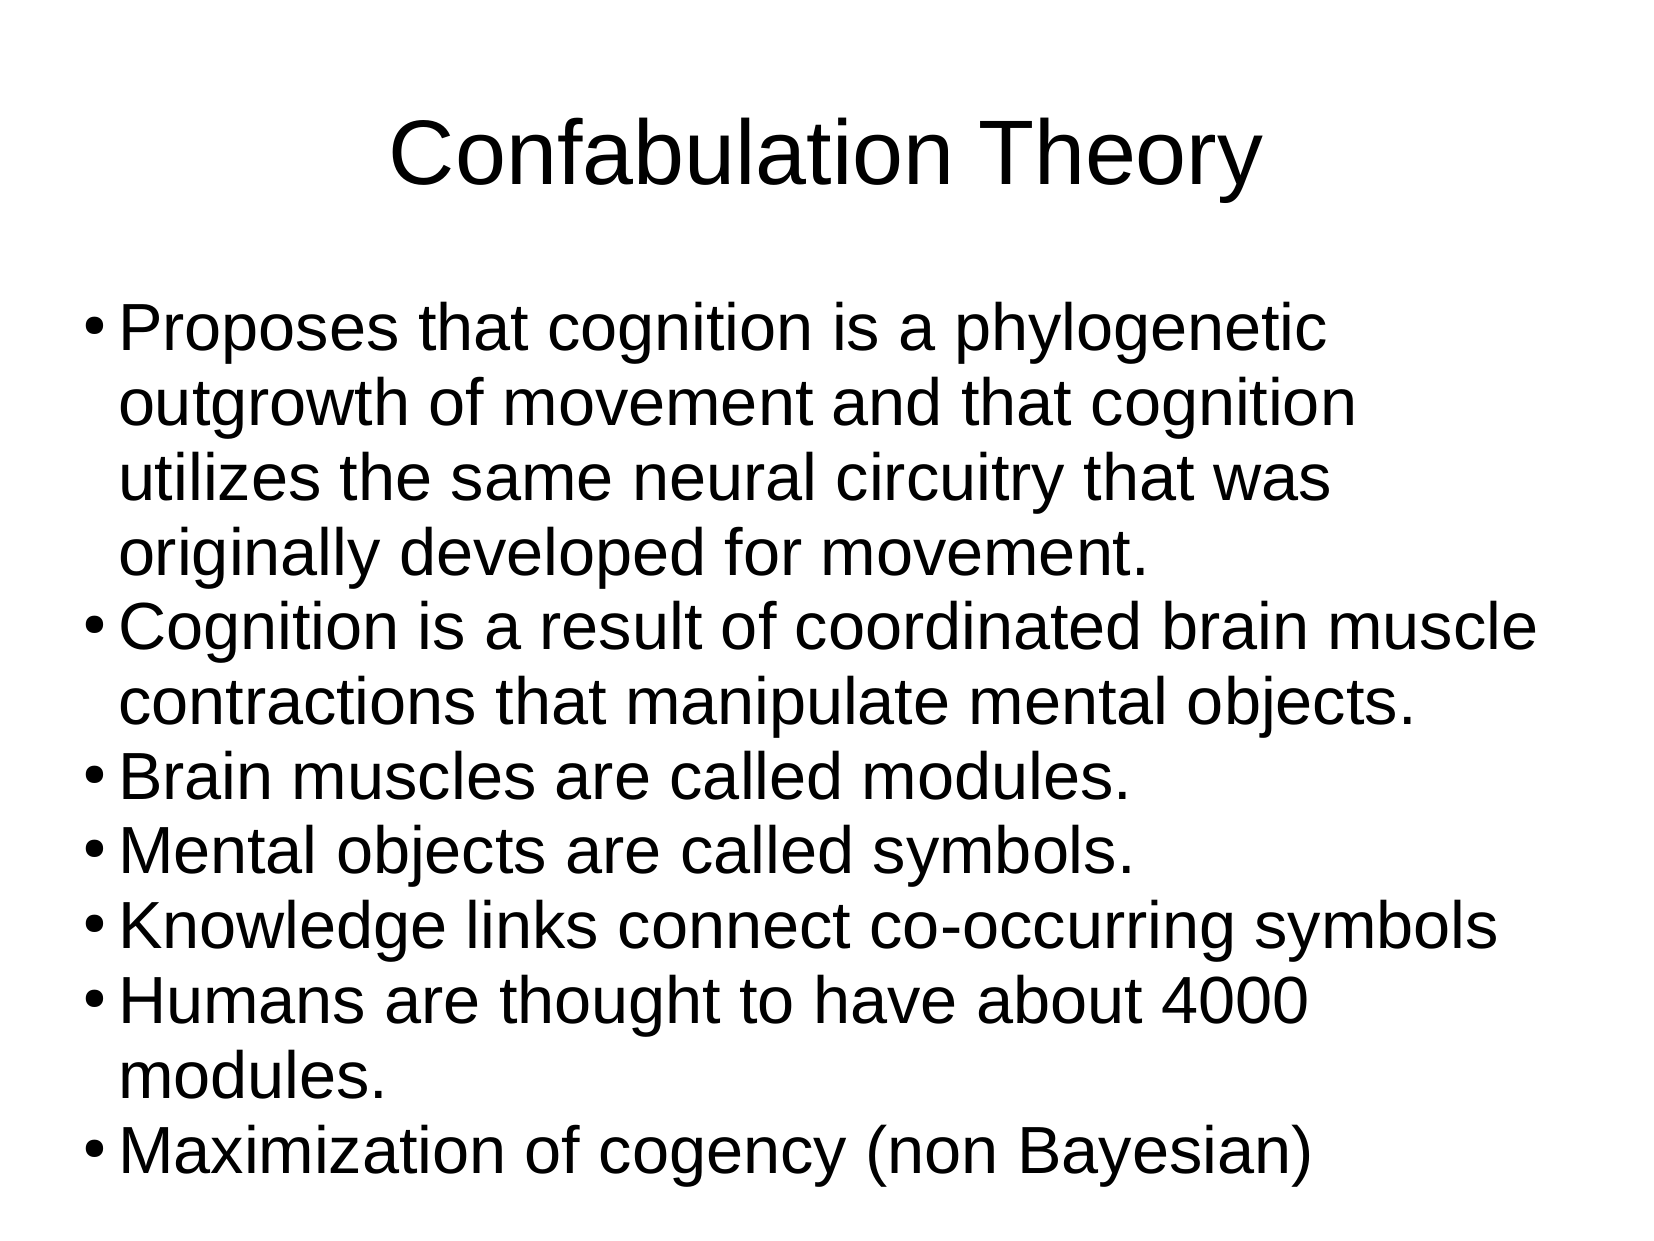

# Confabulation Theory
Proposes that cognition is a phylogenetic outgrowth of movement and that cognition utilizes the same neural circuitry that was originally developed for movement.
Cognition is a result of coordinated brain muscle contractions that manipulate mental objects.
Brain muscles are called modules.
Mental objects are called symbols.
Knowledge links connect co-occurring symbols
Humans are thought to have about 4000 modules.
Maximization of cogency (non Bayesian)